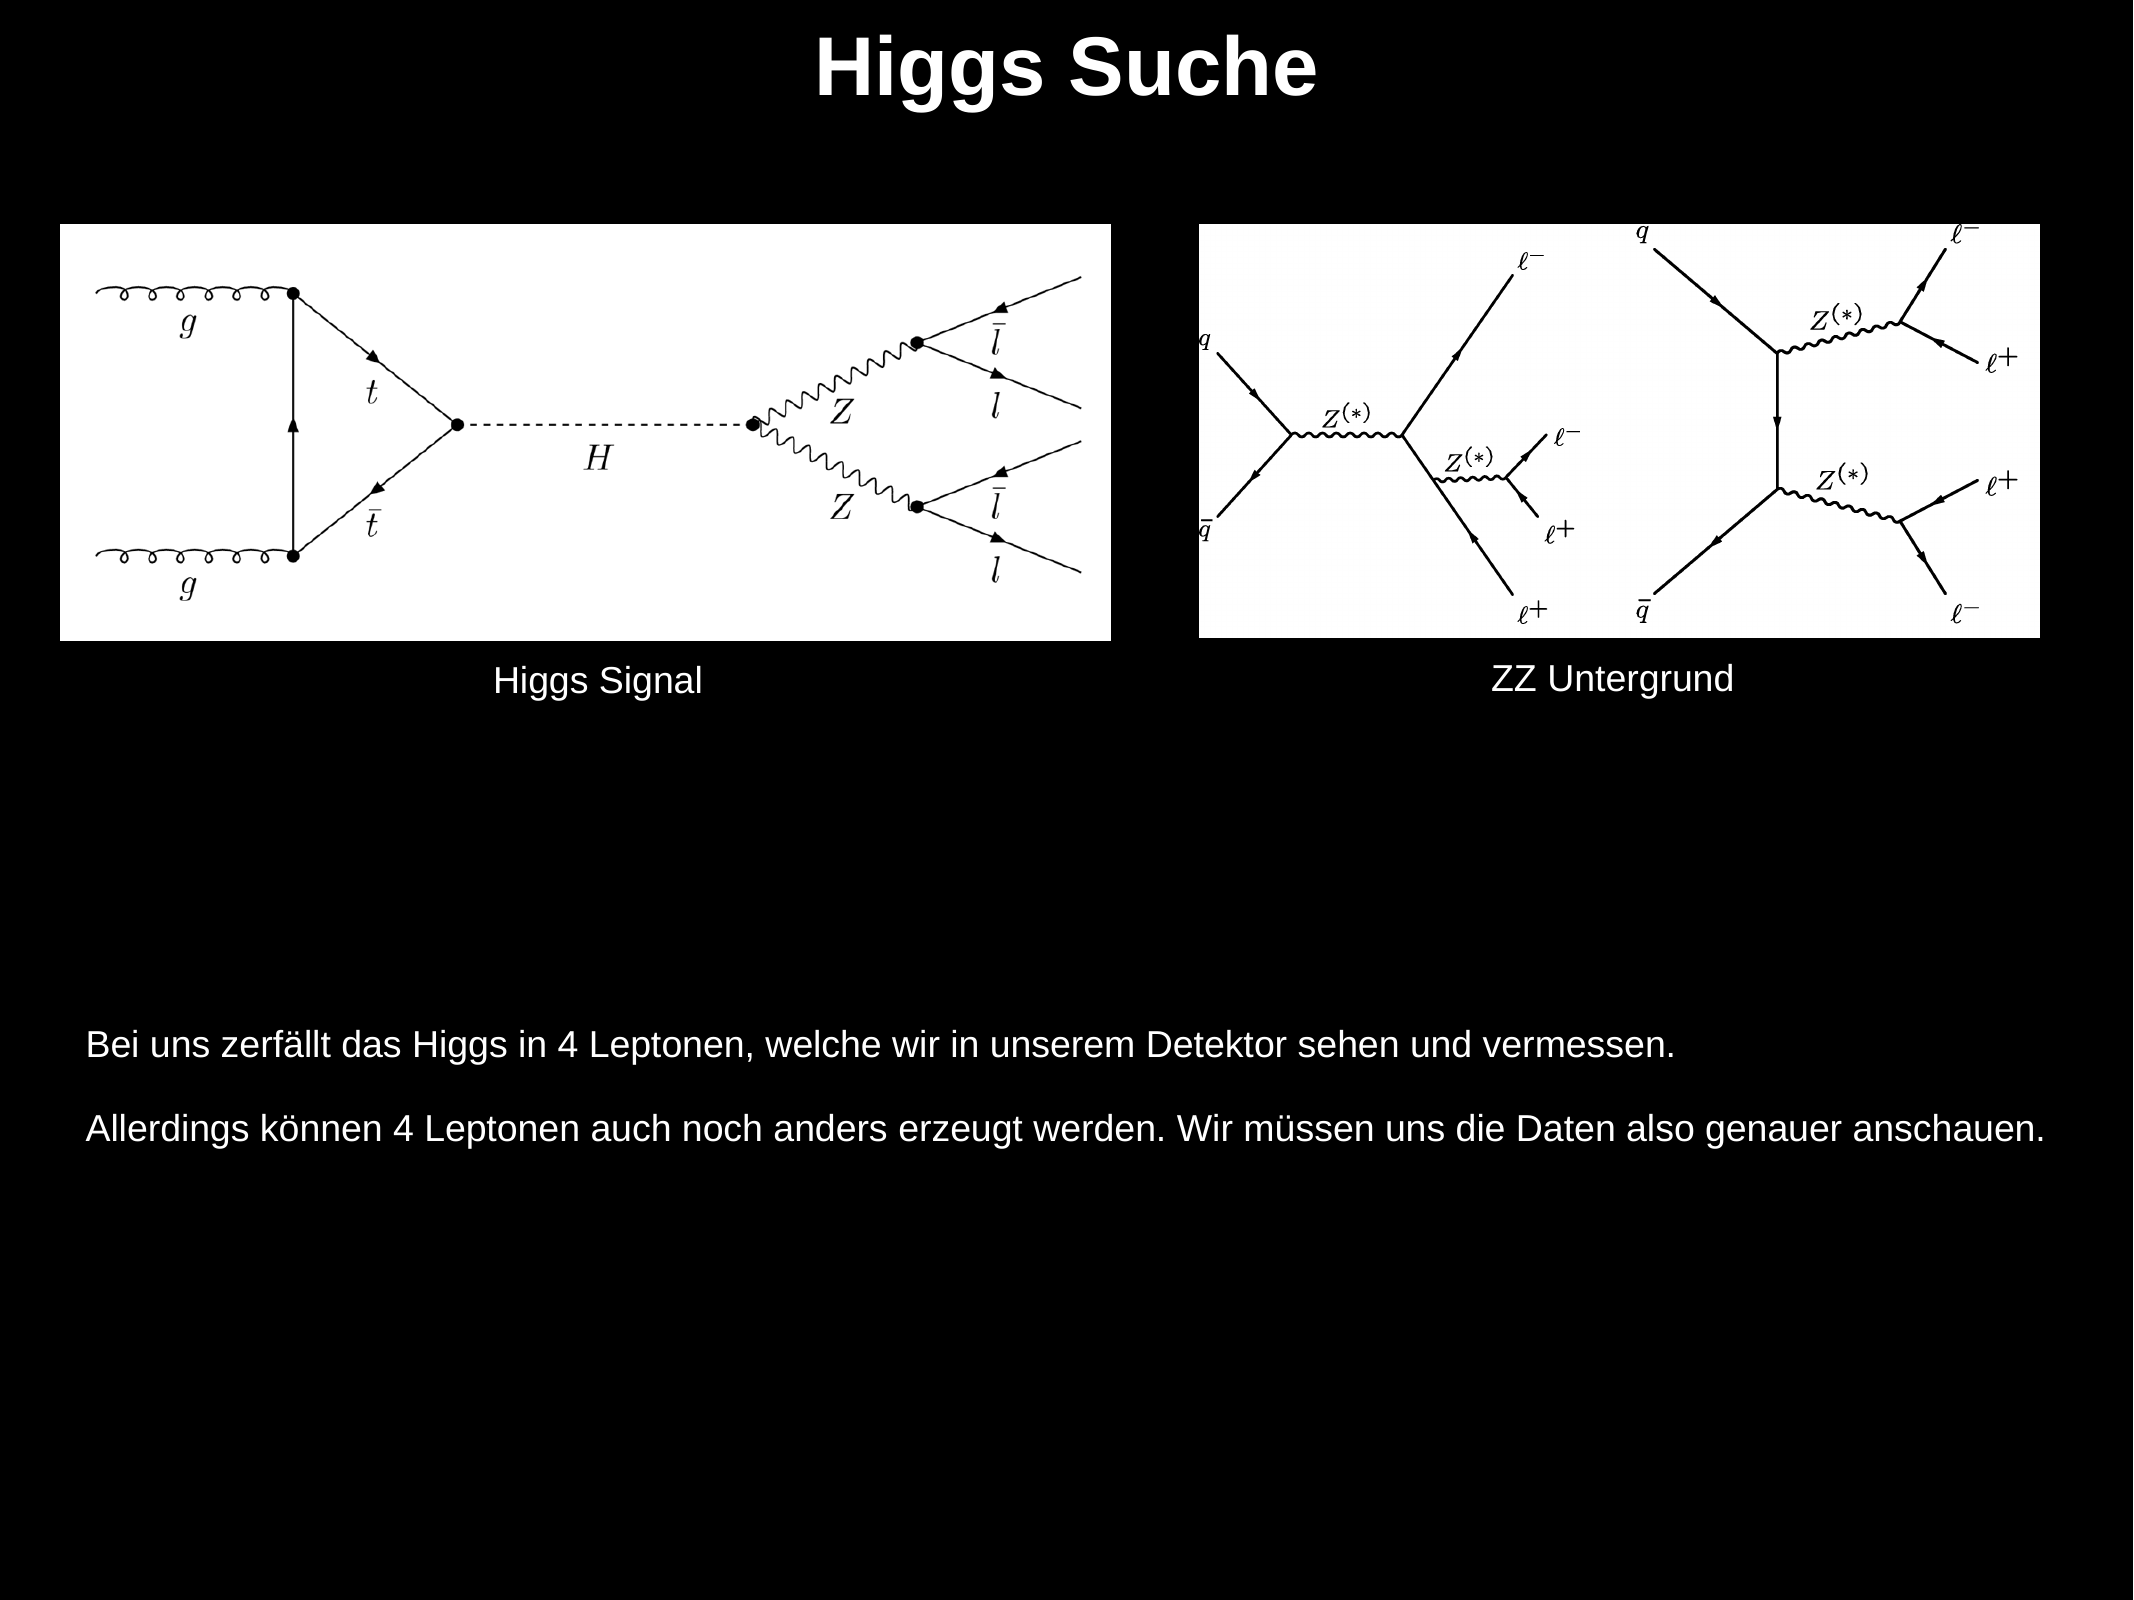

Higgs Suche
ZZ Untergrund
Higgs Signal
Bei uns zerfällt das Higgs in 4 Leptonen, welche wir in unserem Detektor sehen und vermessen.
Allerdings können 4 Leptonen auch noch anders erzeugt werden. Wir müssen uns die Daten also genauer anschauen.